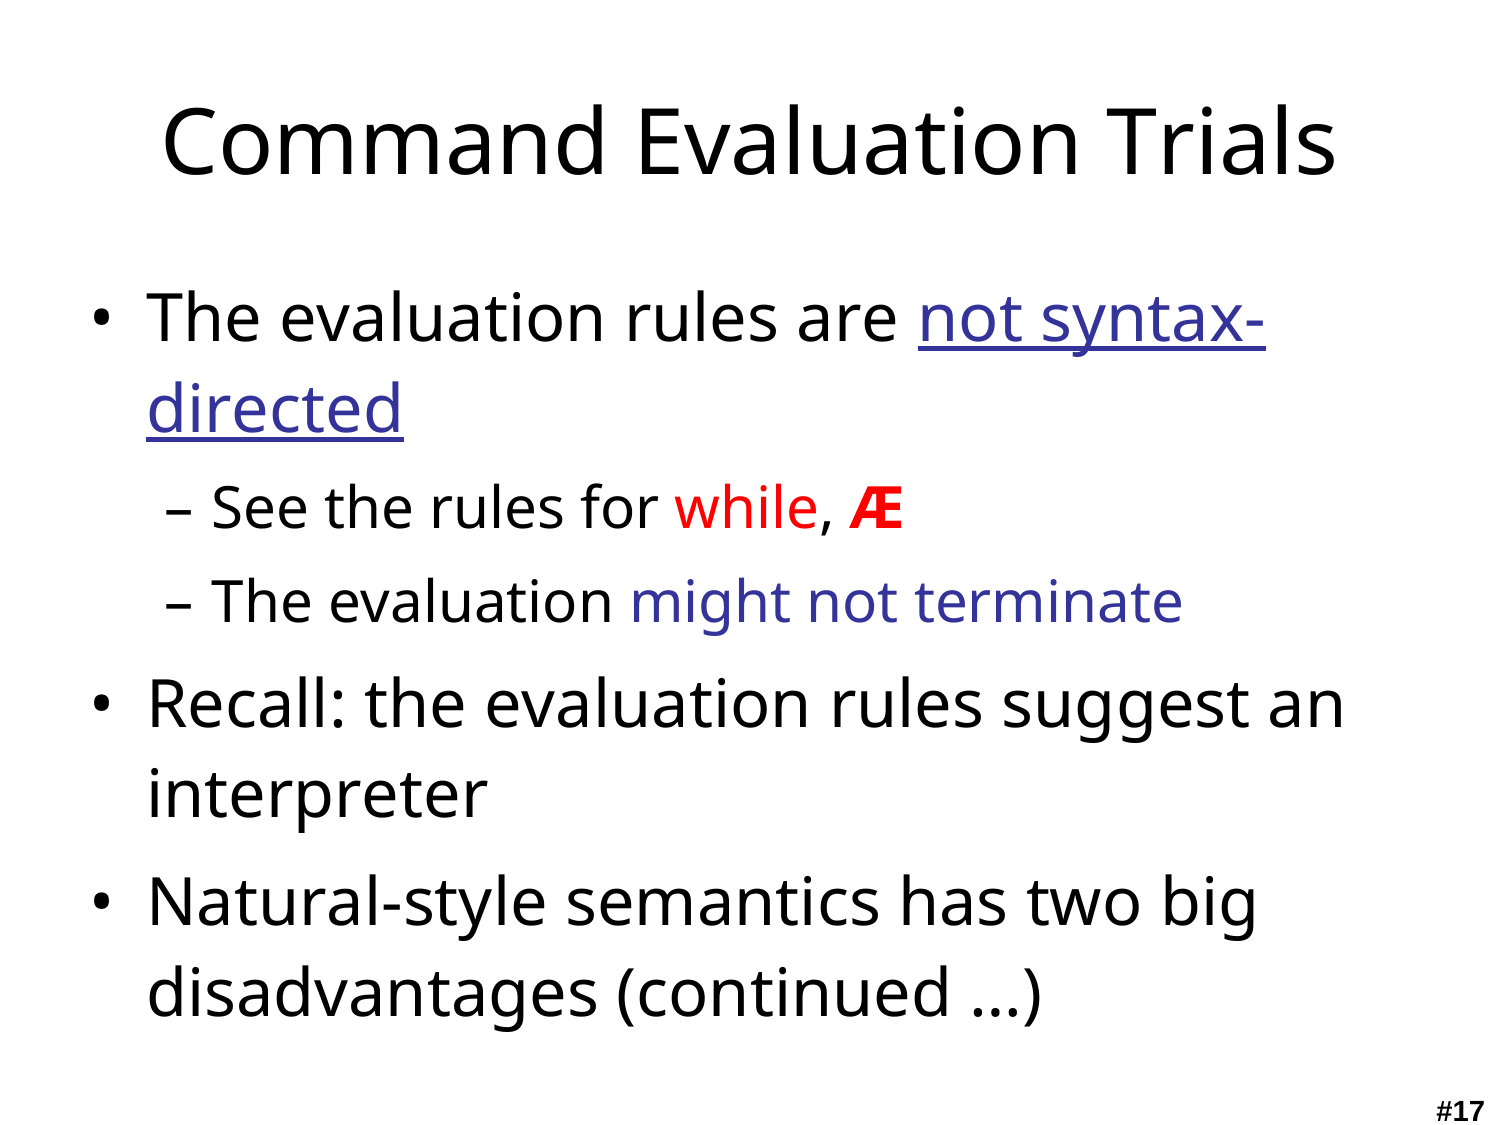

# Command Evaluation Trials
The evaluation rules are not syntax-directed
See the rules for while, Æ
The evaluation might not terminate
Recall: the evaluation rules suggest an interpreter
Natural-style semantics has two big disadvantages (continued …)
17